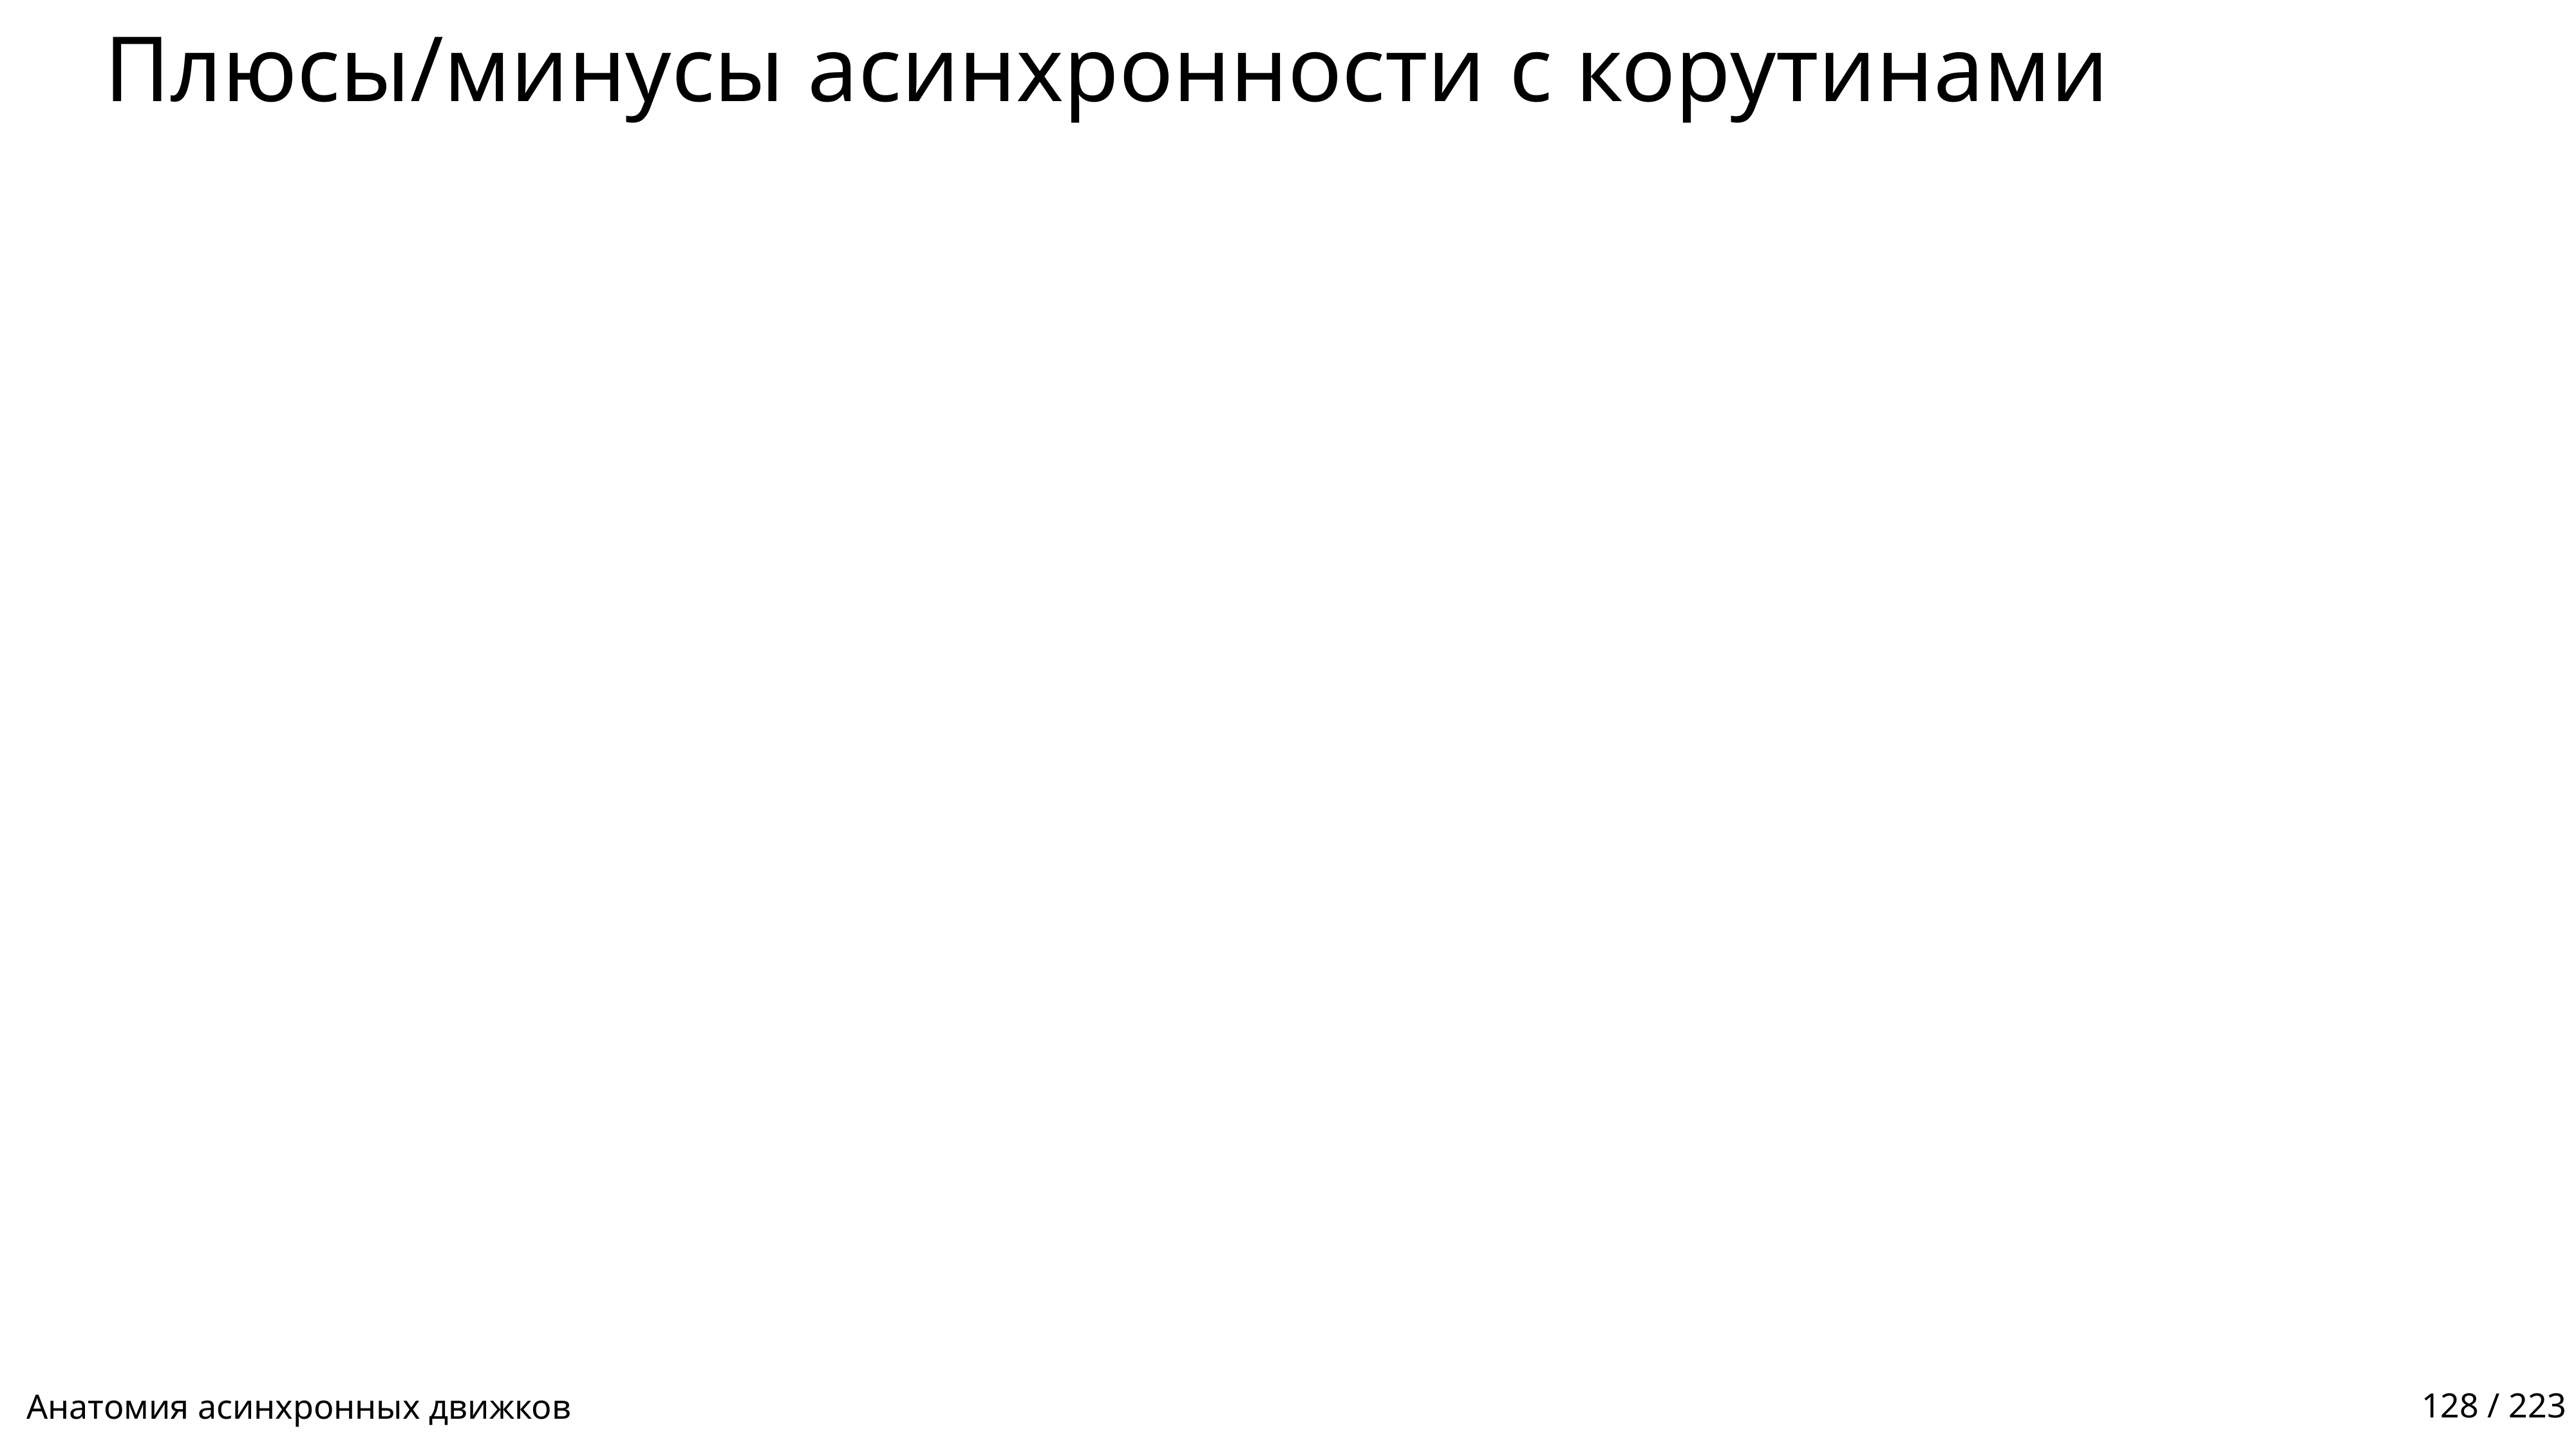

Плюсы/минусы асинхронности с корутинами
#
Анатомия асинхронных движков